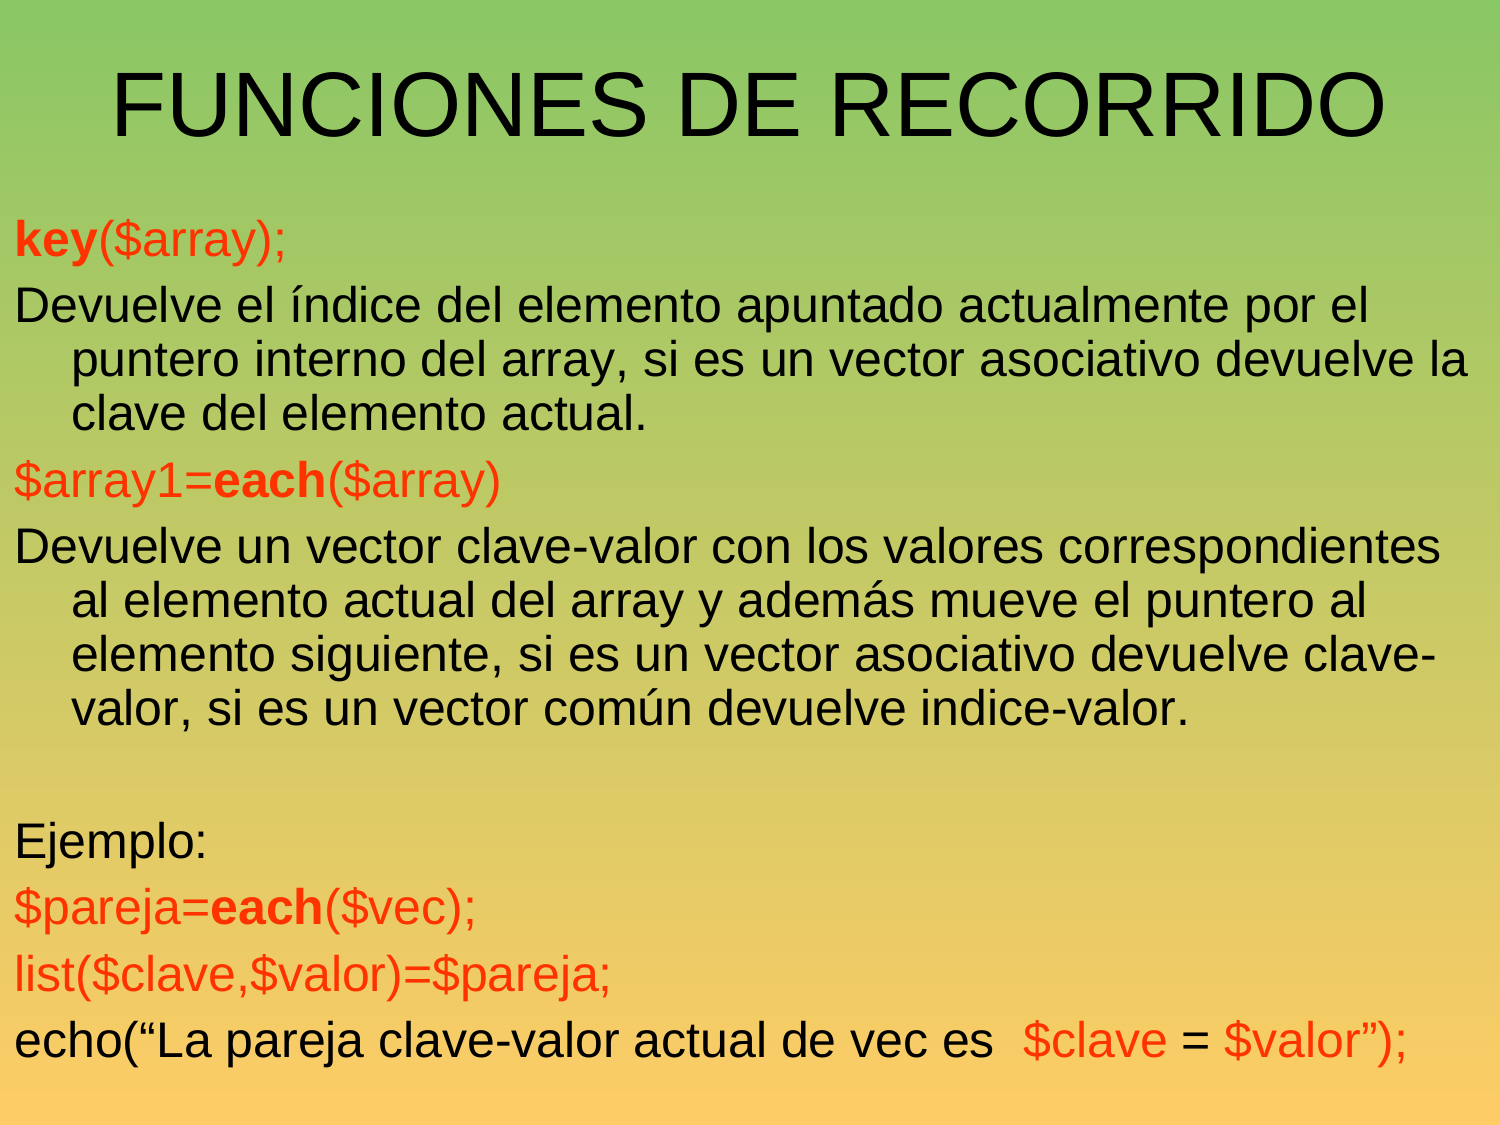

# key($array);
Devuelve el índice del elemento apuntado actualmente por el puntero interno del array, si es un vector asociativo devuelve la clave del elemento actual.
$array1=each($array)
Devuelve un vector clave-valor con los valores correspondientes al elemento actual del array y además mueve el puntero al elemento siguiente, si es un vector asociativo devuelve clave-valor, si es un vector común devuelve indice-valor.
Ejemplo:
$pareja=each($vec);
list($clave,$valor)=$pareja;
echo(“La pareja clave-valor actual de vec es $clave = $valor”);
FUNCIONES DE RECORRIDO